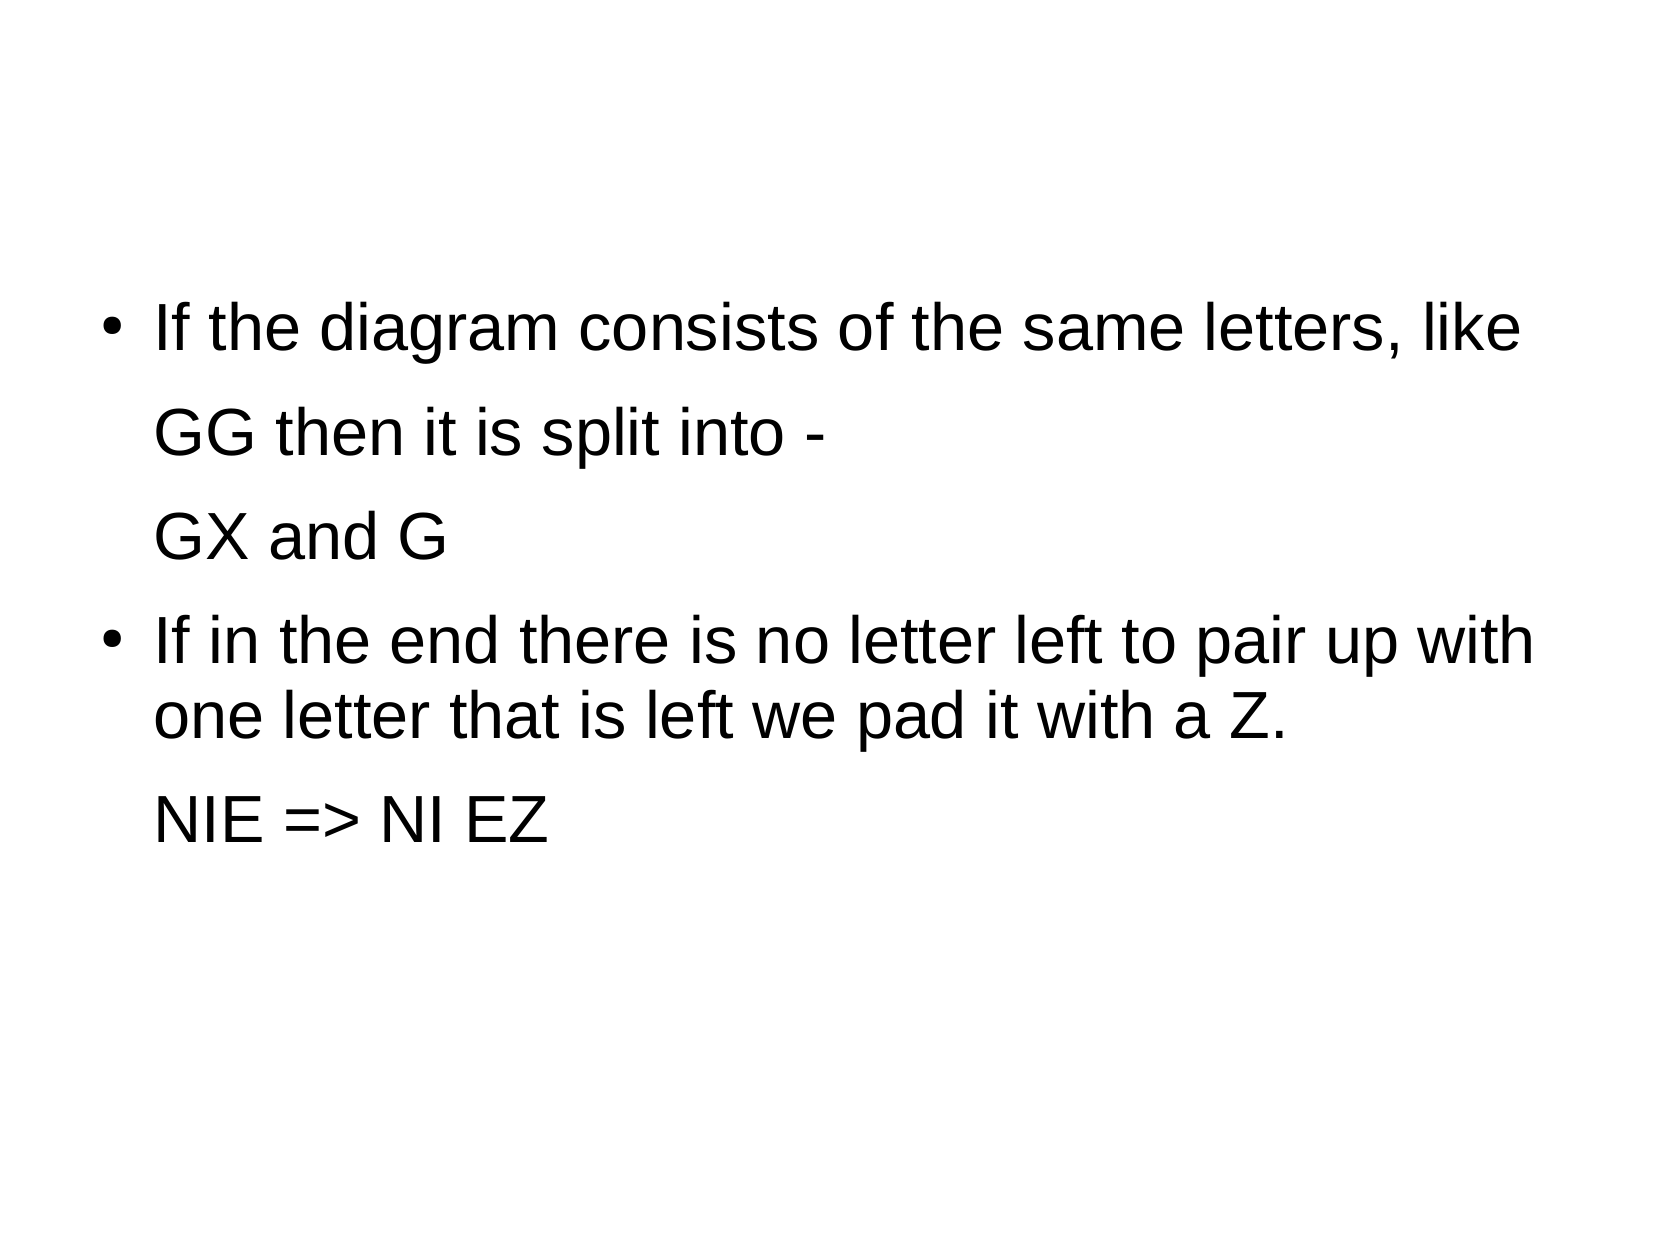

# If the diagram consists of the same letters, like
GG then it is split into -
GX and G
If in the end there is no letter left to pair up with one letter that is left we pad it with a Z.
NIE => NI EZ